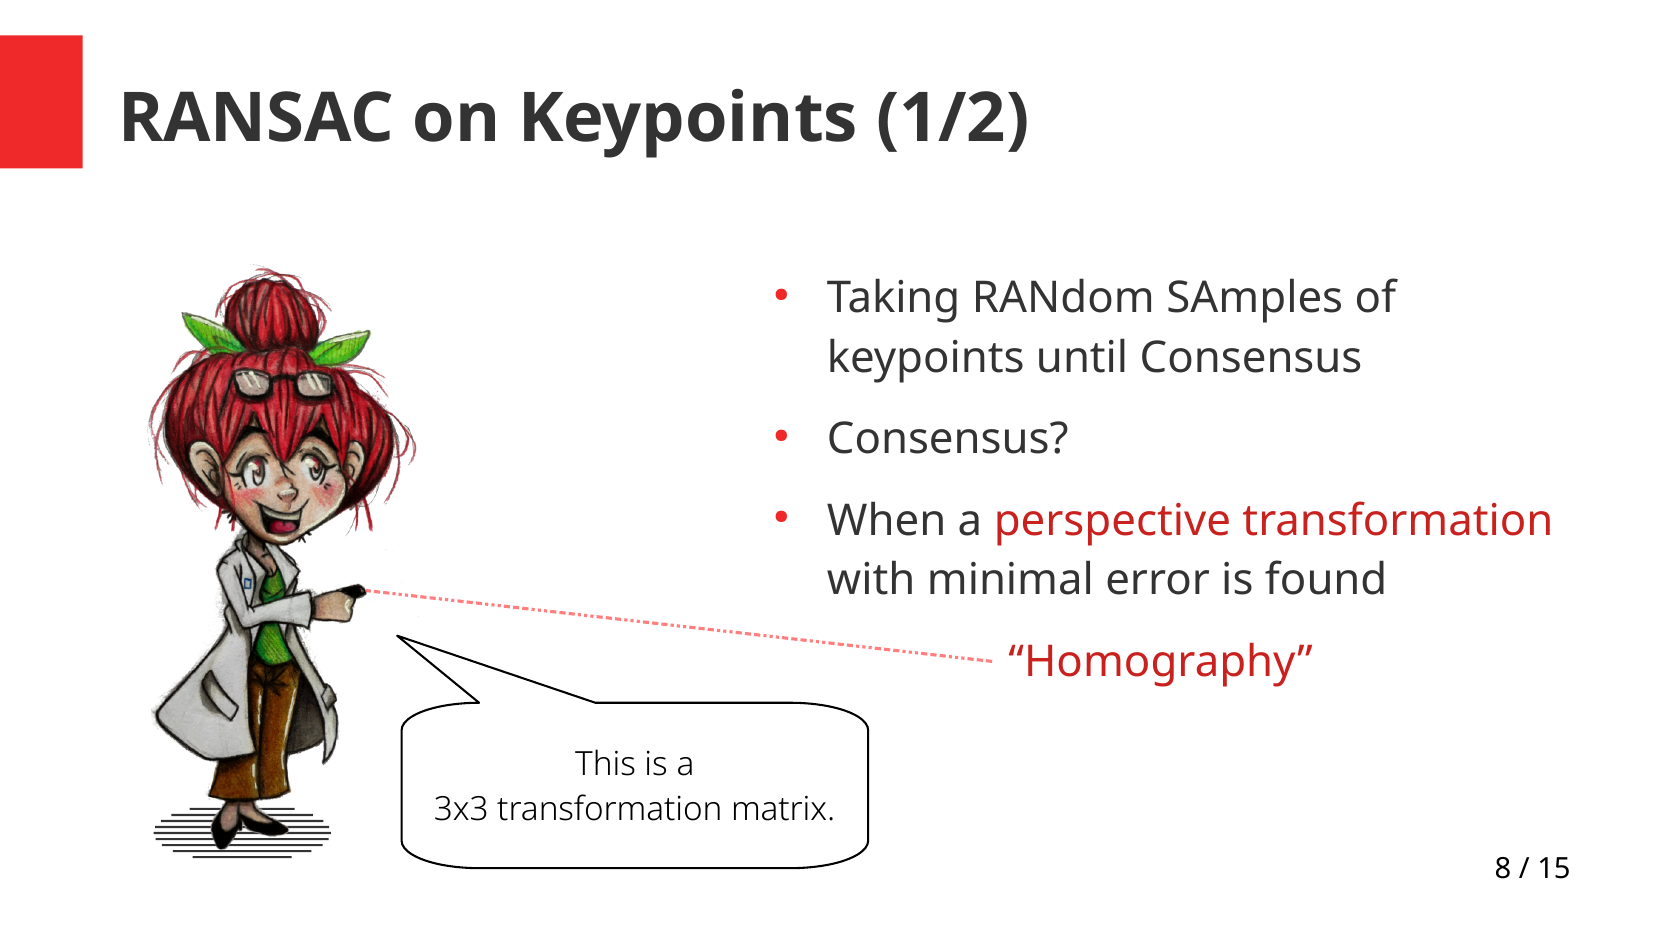

# RANSAC on Keypoints (1/2)
Taking RANdom SAmples of keypoints until Consensus
Consensus?
When a perspective transformation with minimal error is found
“Homography”
This is a
3x3 transformation matrix.
8